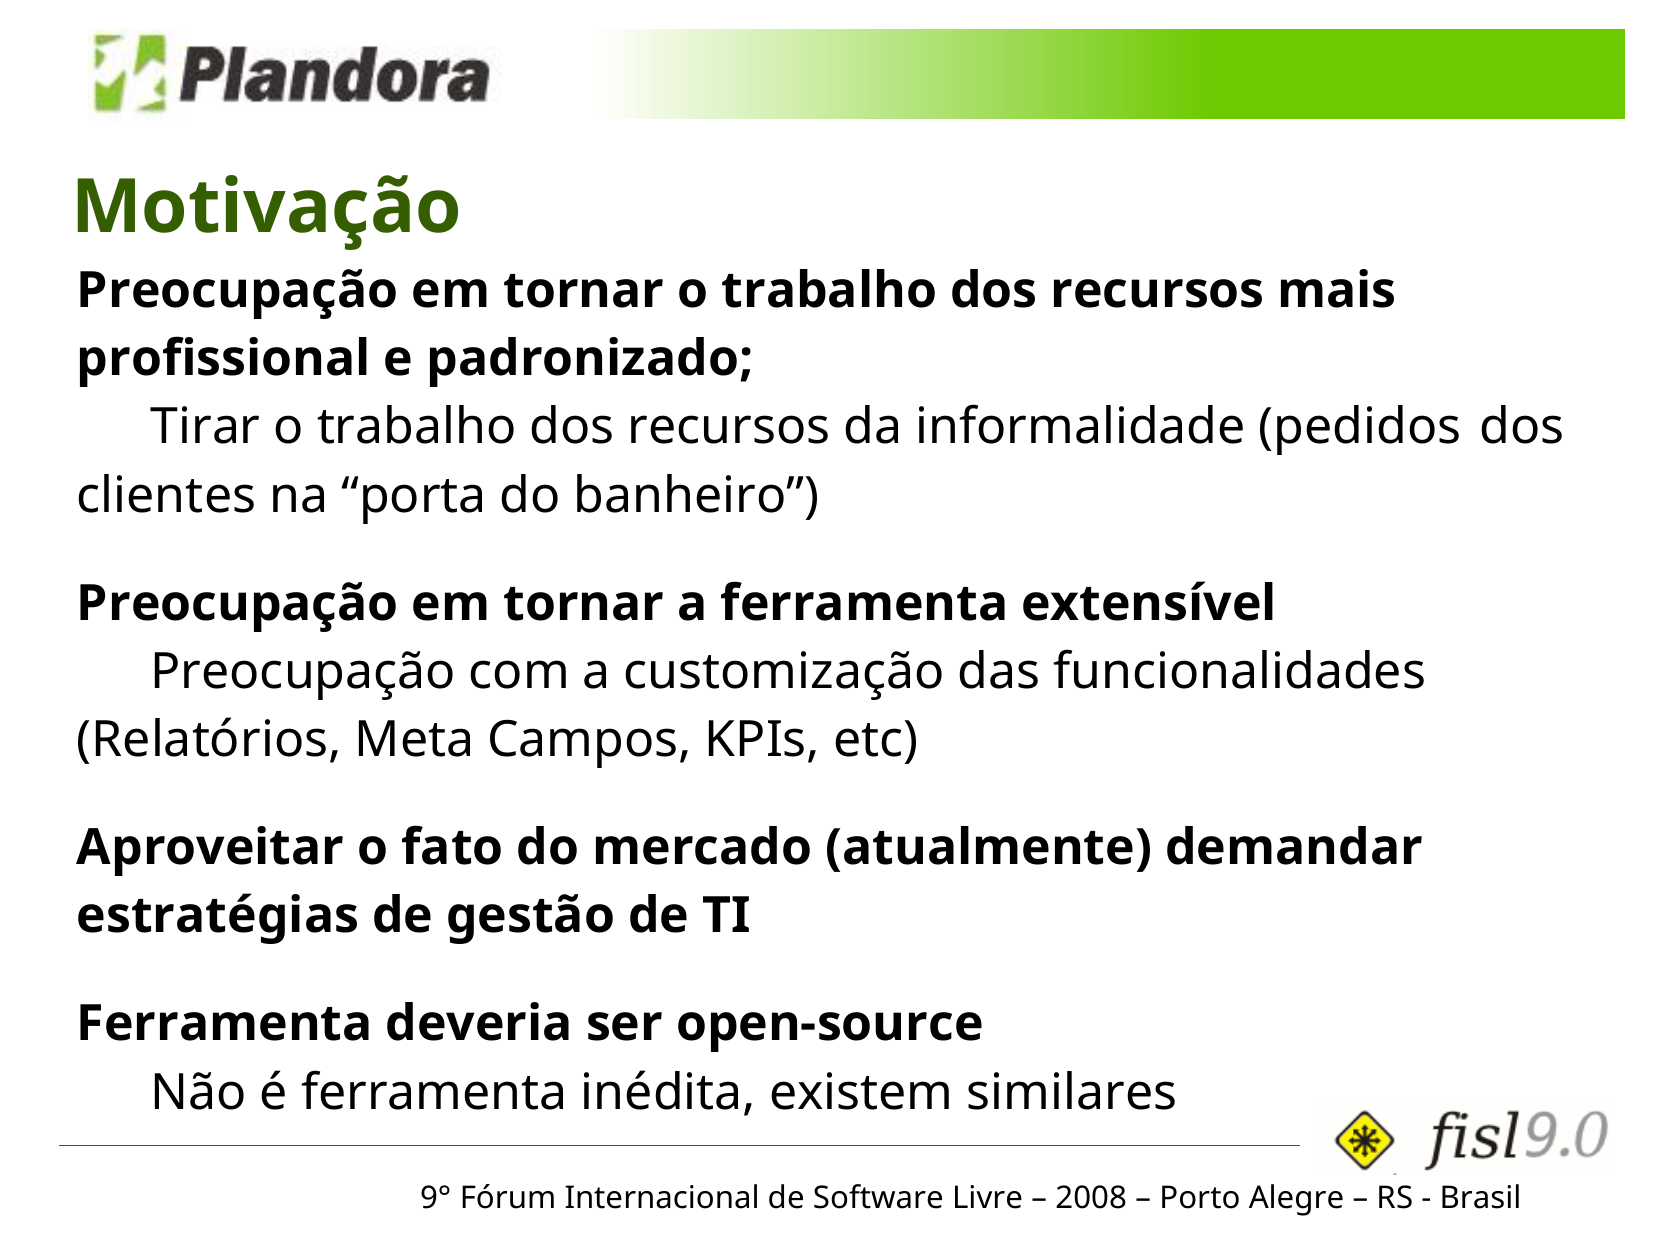

# Motivação
Preocupação em tornar o trabalho dos recursos mais profissional e padronizado;
	Tirar o trabalho dos recursos da informalidade (pedidos 	dos clientes na “porta do banheiro”)
Preocupação em tornar a ferramenta extensível
	Preocupação com a customização das funcionalidades 	 (Relatórios, Meta Campos, KPIs, etc)
Aproveitar o fato do mercado (atualmente) demandar estratégias de gestão de TI
Ferramenta deveria ser open-source
	Não é ferramenta inédita, existem similares